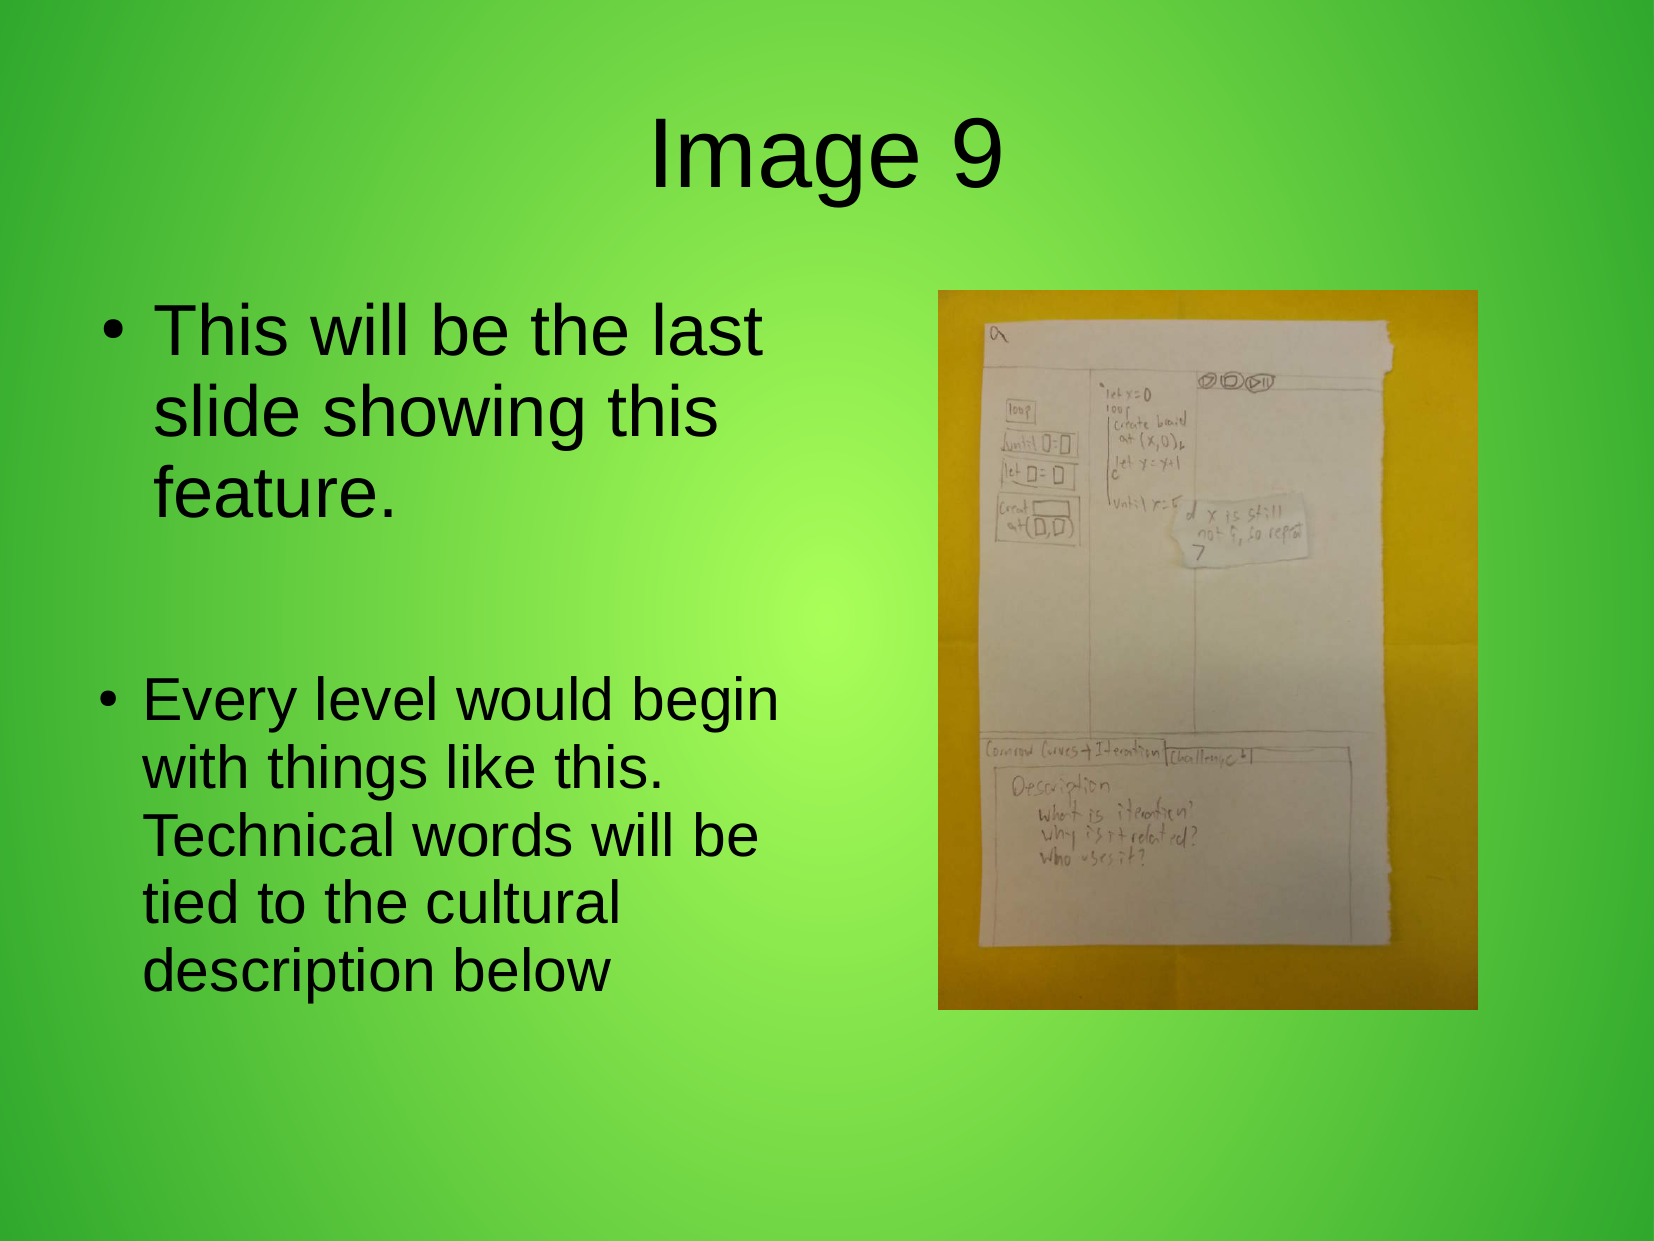

# Image 9
This will be the last slide showing this feature.
Every level would begin with things like this. Technical words will be tied to the cultural description below